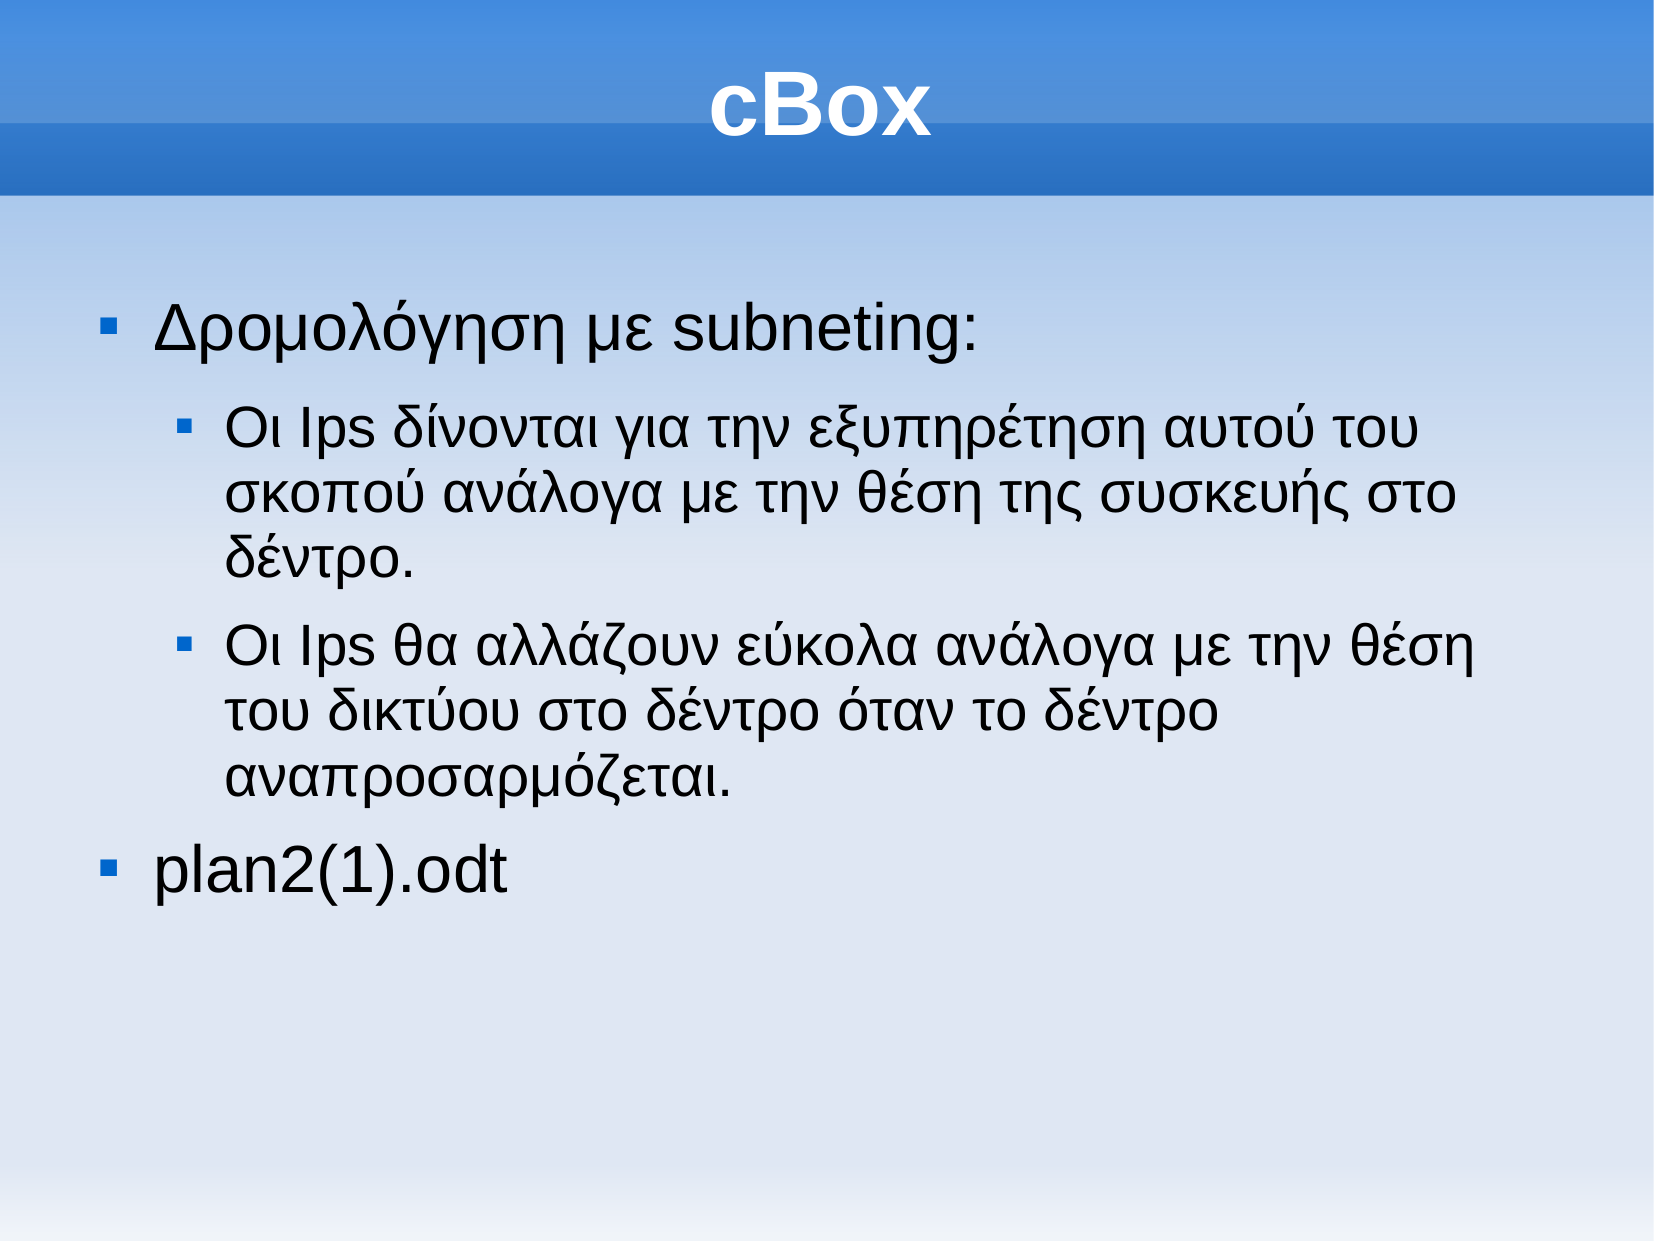

# cBox
Δρομολόγηση με subneting:
Οι Ips δίνονται για την εξυπηρέτηση αυτού του σκοπού ανάλογα με την θέση της συσκευής στο δέντρο.
Οι Ips θα αλλάζουν εύκολα ανάλογα με την θέση του δικτύου στο δέντρο όταν το δέντρο αναπροσαρμόζεται.
plan2(1).odt